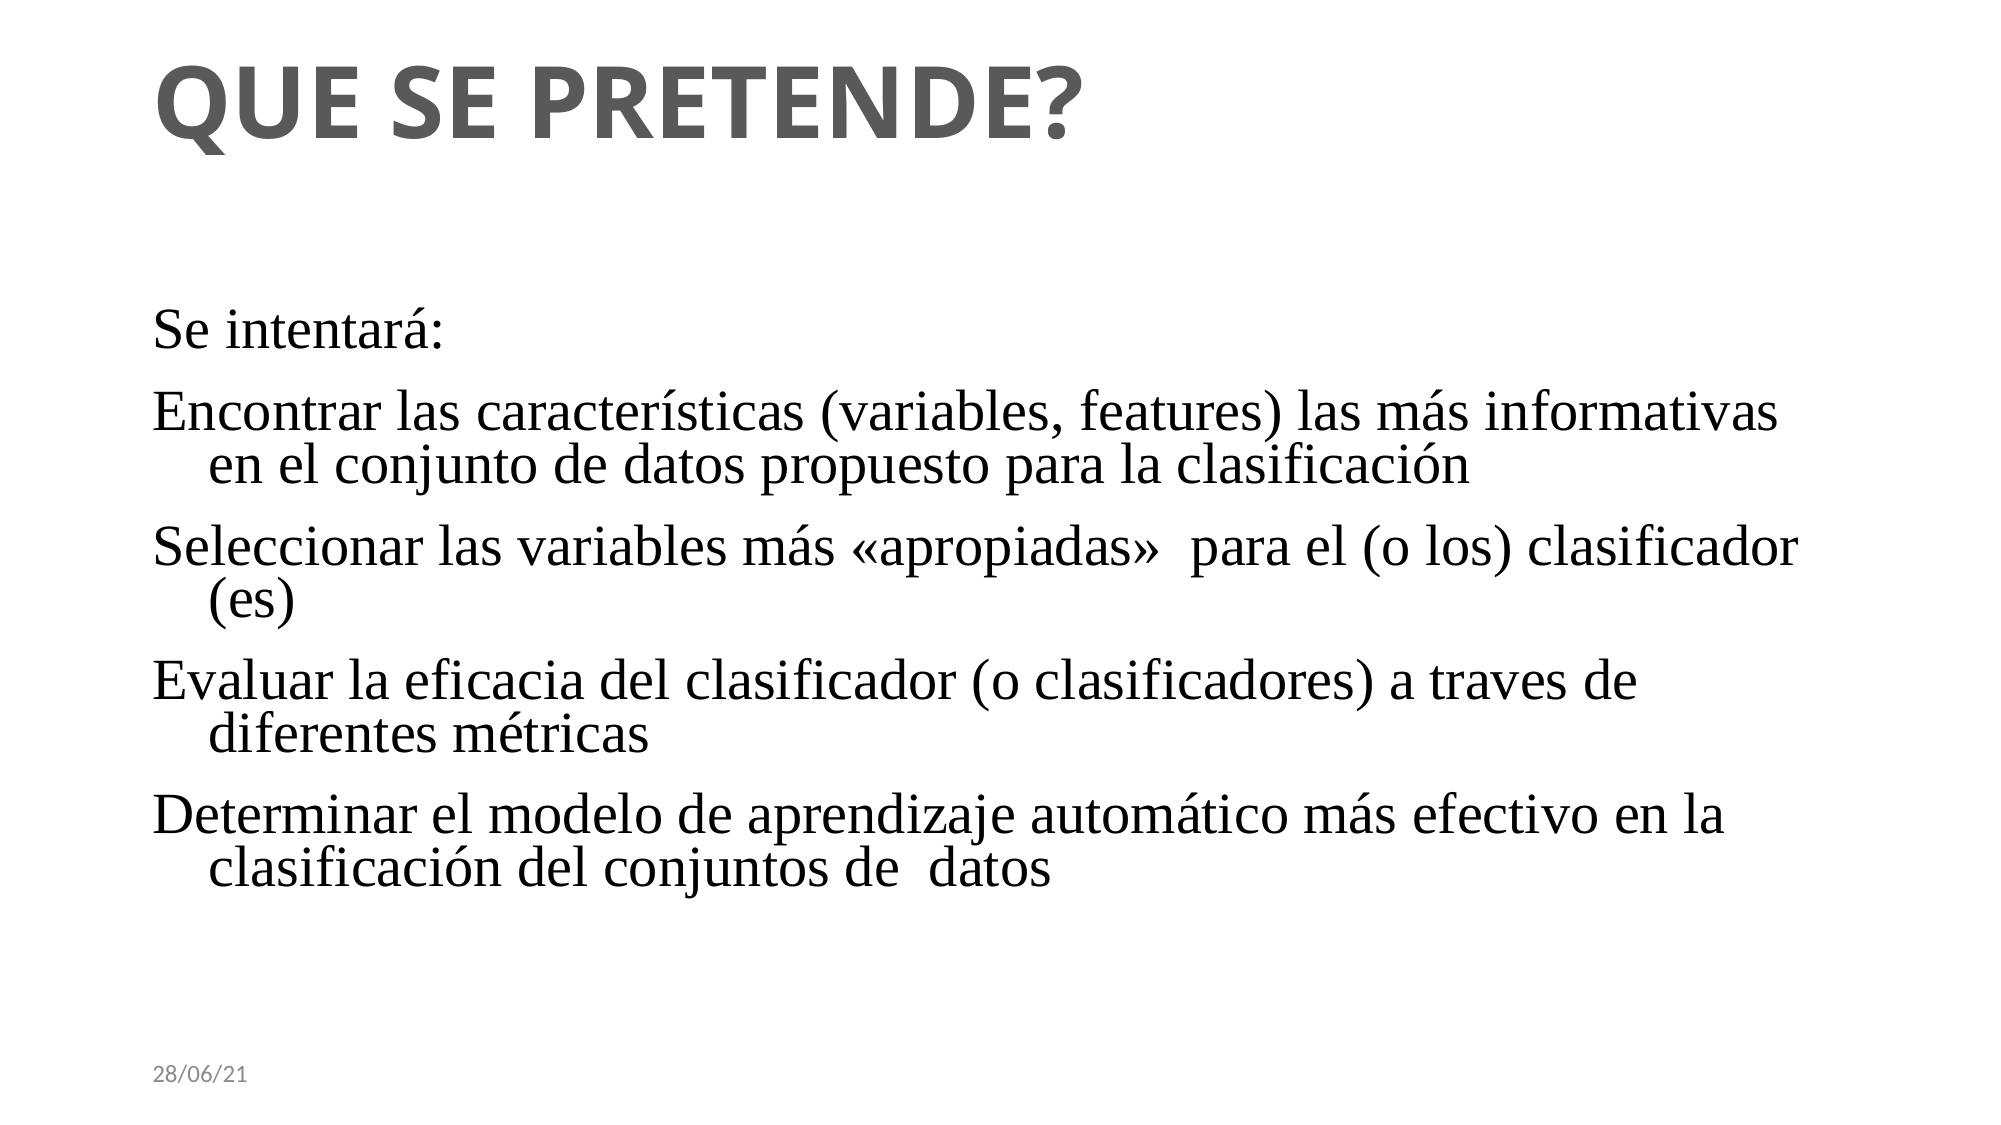

# QUE SE PRETENDE?
Se intentará:
Encontrar las características (variables, features) las más informativas en el conjunto de datos propuesto para la clasificación
Seleccionar las variables más «apropiadas» para el (o los) clasificador (es)
Evaluar la eficacia del clasificador (o clasificadores) a traves de diferentes métricas
Determinar el modelo de aprendizaje automático más efectivo en la clasificación del conjuntos de datos
28/06/21